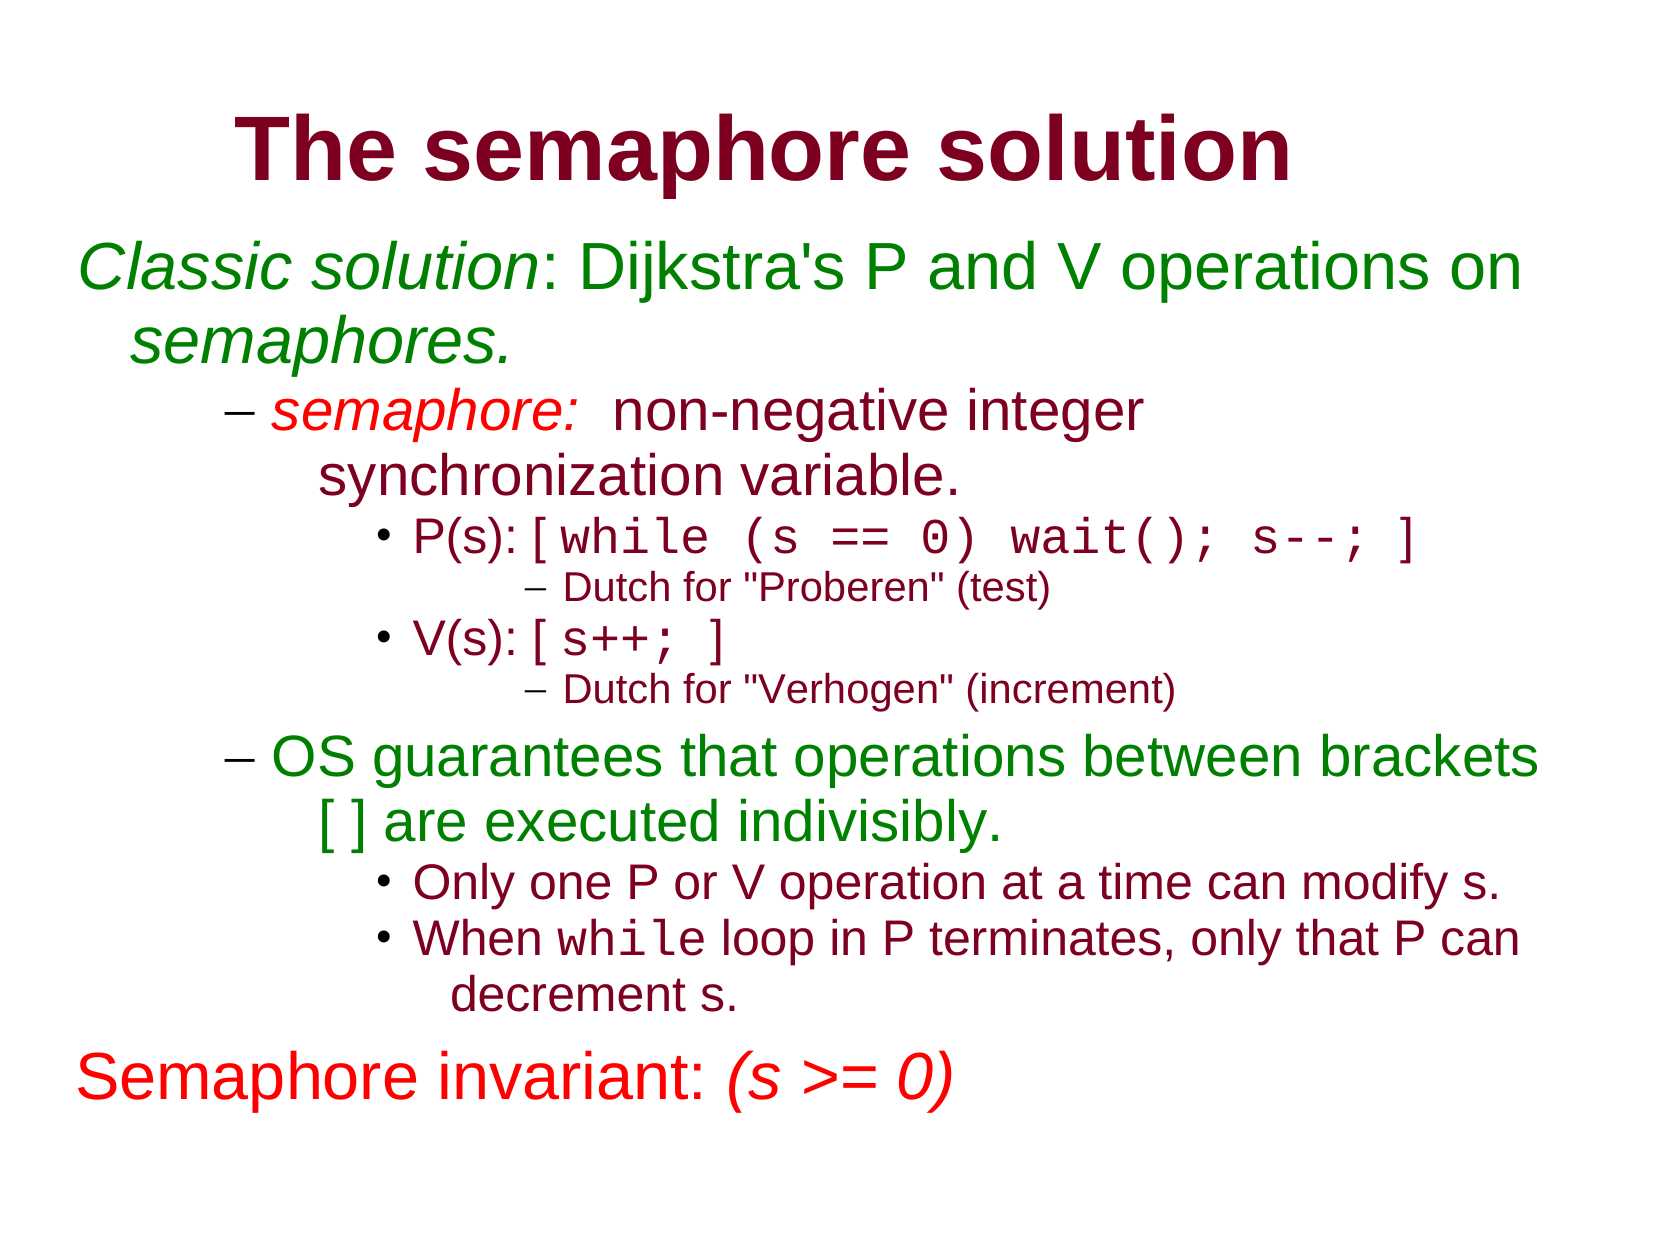

# The semaphore solution
Classic solution: Dijkstra's P and V operations on semaphores.
semaphore: non-negative integer synchronization variable.
P(s): [ while (s == 0) wait(); s--; ]
Dutch for "Proberen" (test)
V(s): [ s++; ]
Dutch for "Verhogen" (increment)
OS guarantees that operations between brackets [ ] are executed indivisibly.
Only one P or V operation at a time can modify s.
When while loop in P terminates, only that P can decrement s.
Semaphore invariant: (s >= 0)